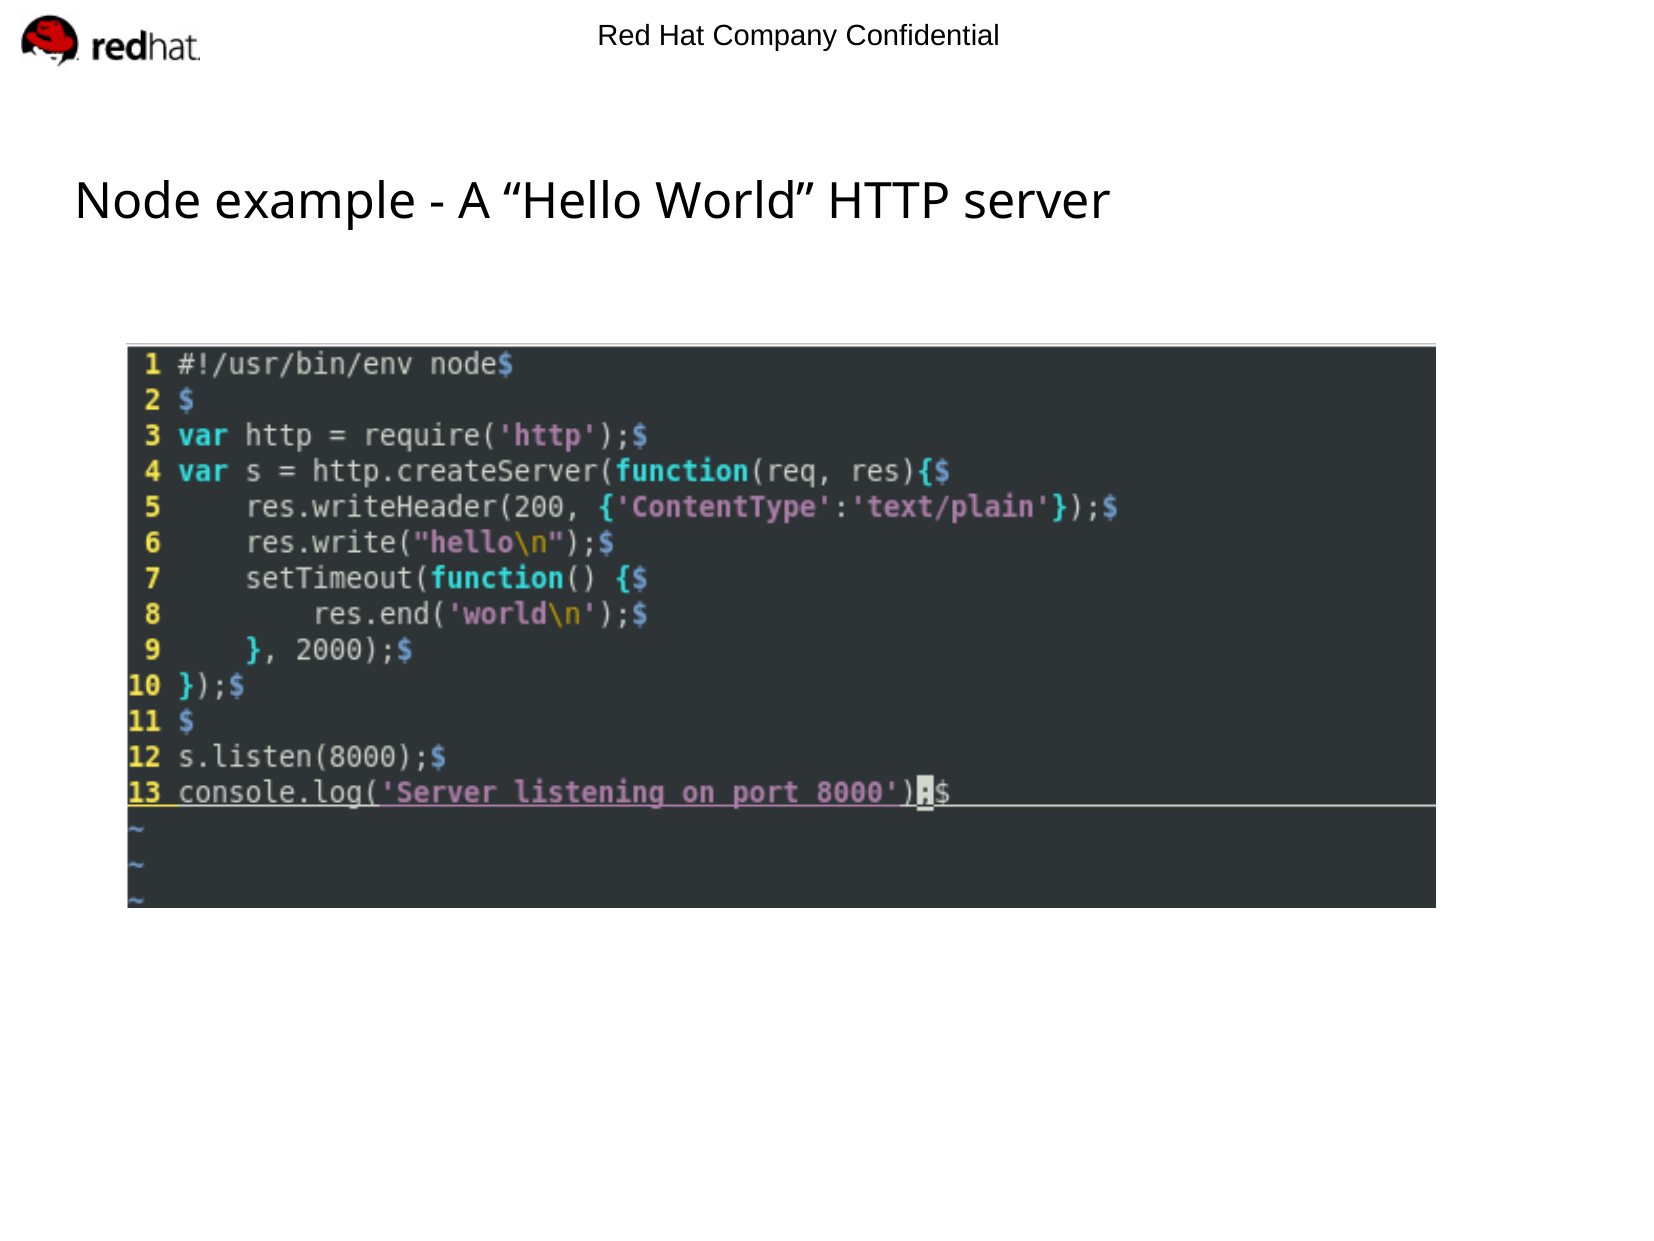

# Node example - A “Hello World” HTTP server